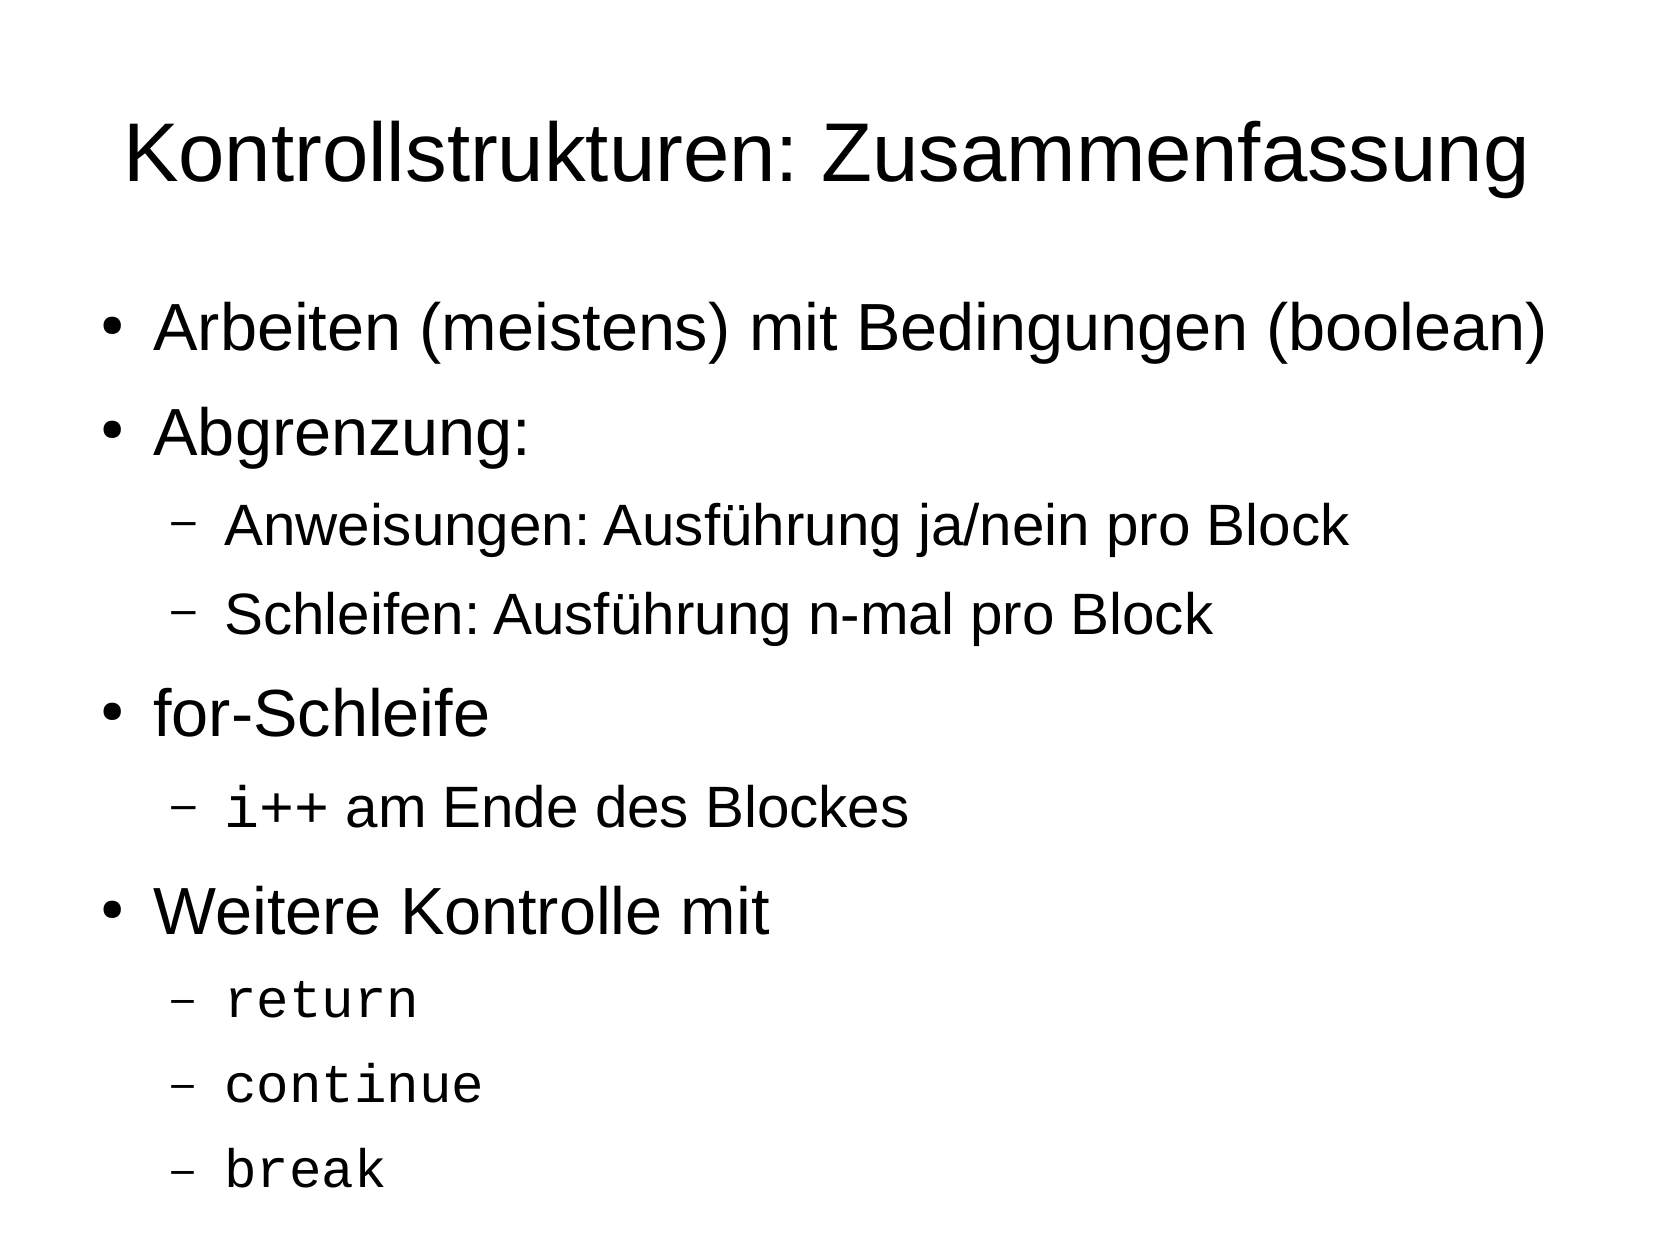

# Kontrollstrukturen: Zusammenfassung
Arbeiten (meistens) mit Bedingungen (boolean)
Abgrenzung:
Anweisungen: Ausführung ja/nein pro Block
Schleifen: Ausführung n-mal pro Block
for-Schleife
i++ am Ende des Blockes
Weitere Kontrolle mit
return
continue
break